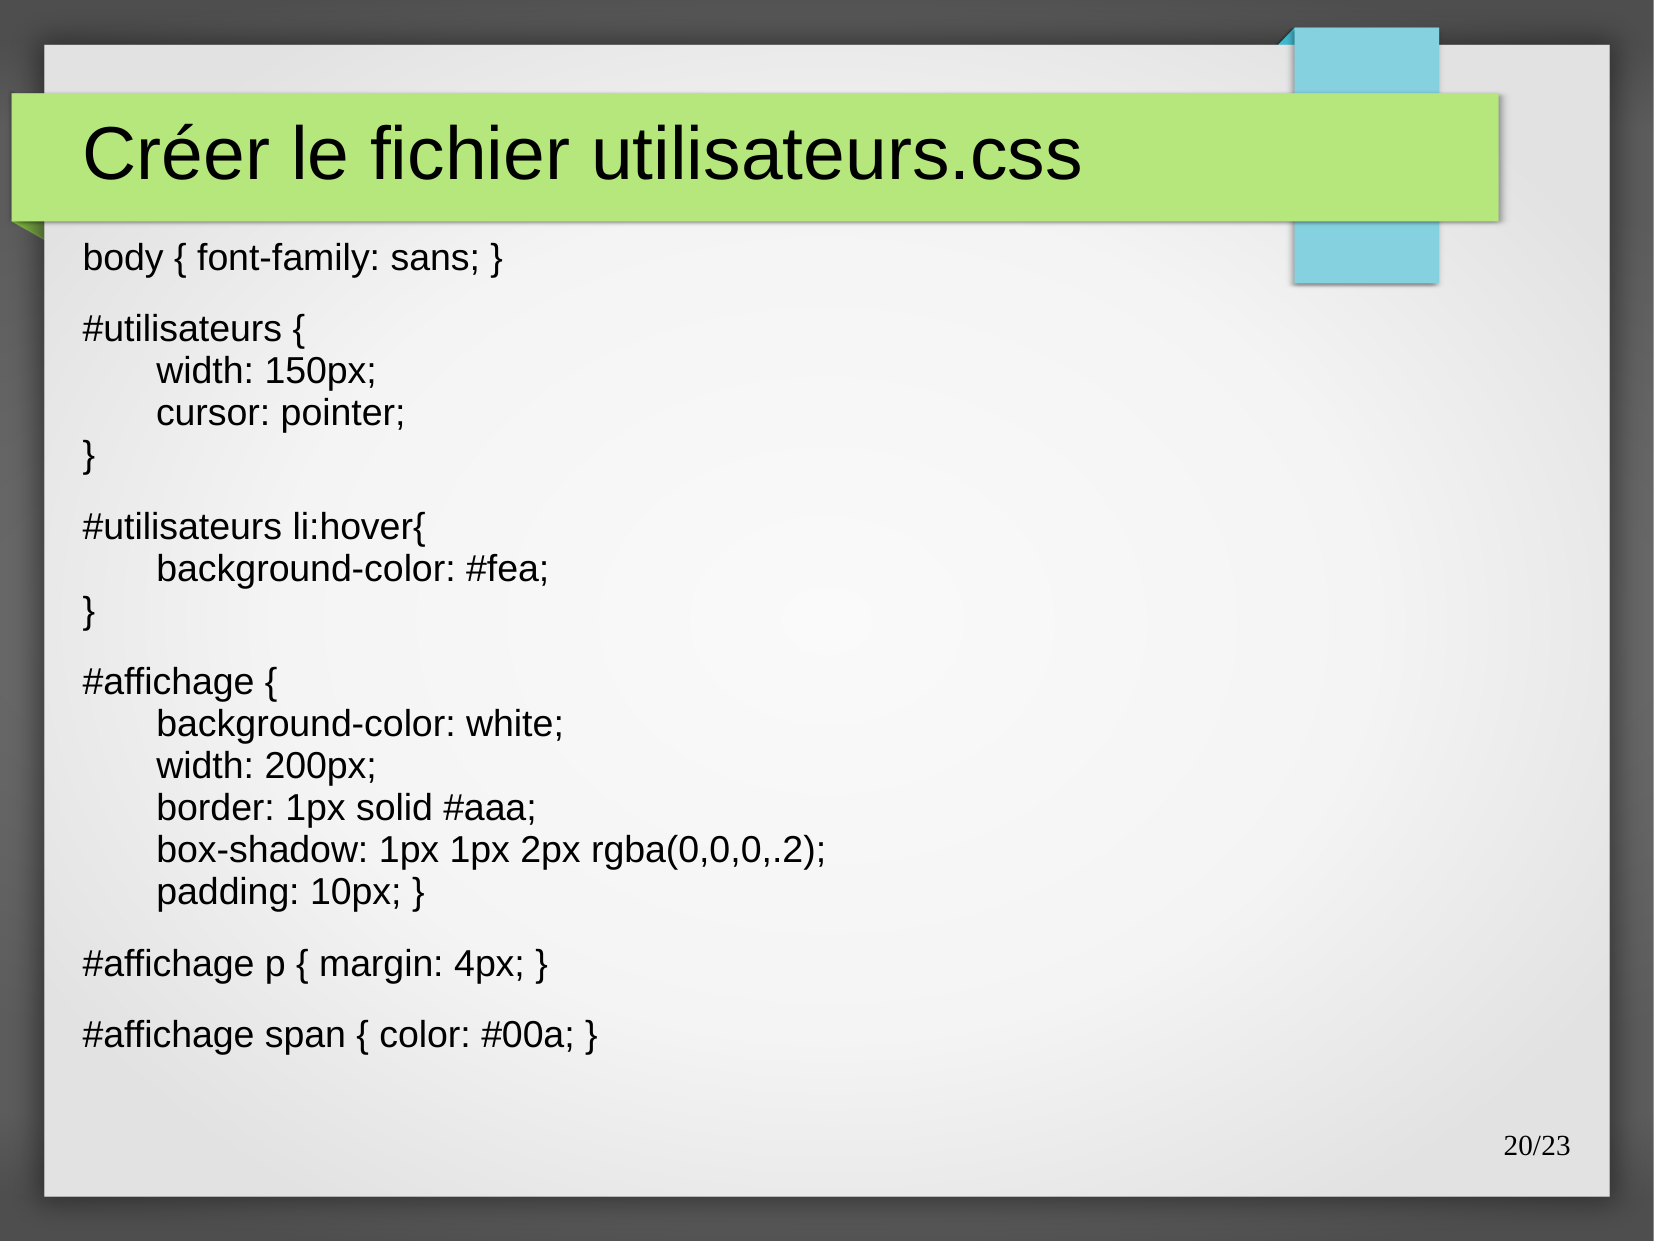

# Créer le fichier utilisateurs.css
body { font-family: sans; }
#utilisateurs {
	width: 150px;
 cursor: pointer;
}
#utilisateurs li:hover{
	background-color: #fea;
}
#affichage {
	background-color: white;
	width: 200px;
	border: 1px solid #aaa;
	box-shadow: 1px 1px 2px rgba(0,0,0,.2);
	padding: 10px; }
#affichage p { margin: 4px; }
#affichage span { color: #00a; }
20